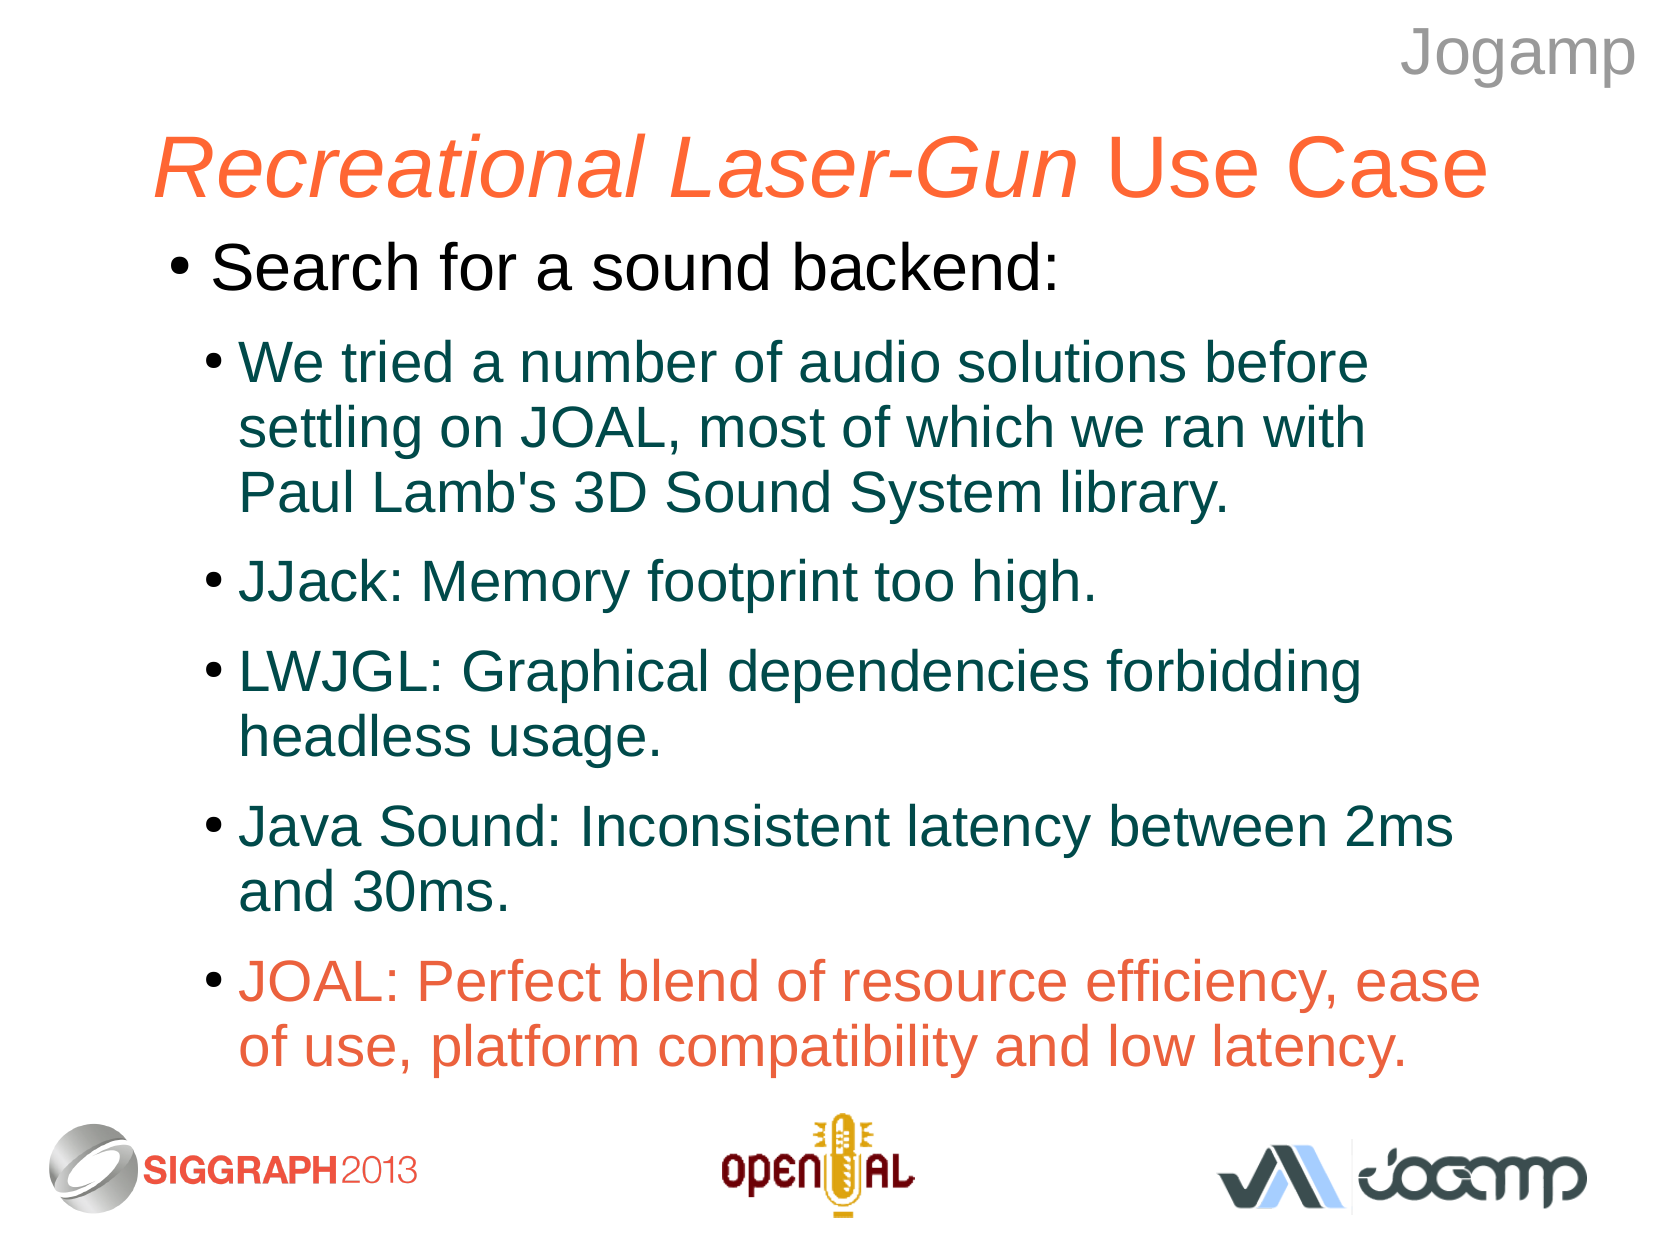

Jogamp
# Recreational Laser-Gun Use Case
 Search for a sound backend:
We tried a number of audio solutions before settling on JOAL, most of which we ran with Paul Lamb's 3D Sound System library.
JJack: Memory footprint too high.
LWJGL: Graphical dependencies forbidding headless usage.
Java Sound: Inconsistent latency between 2ms and 30ms.
JOAL: Perfect blend of resource efficiency, ease of use, platform compatibility and low latency.